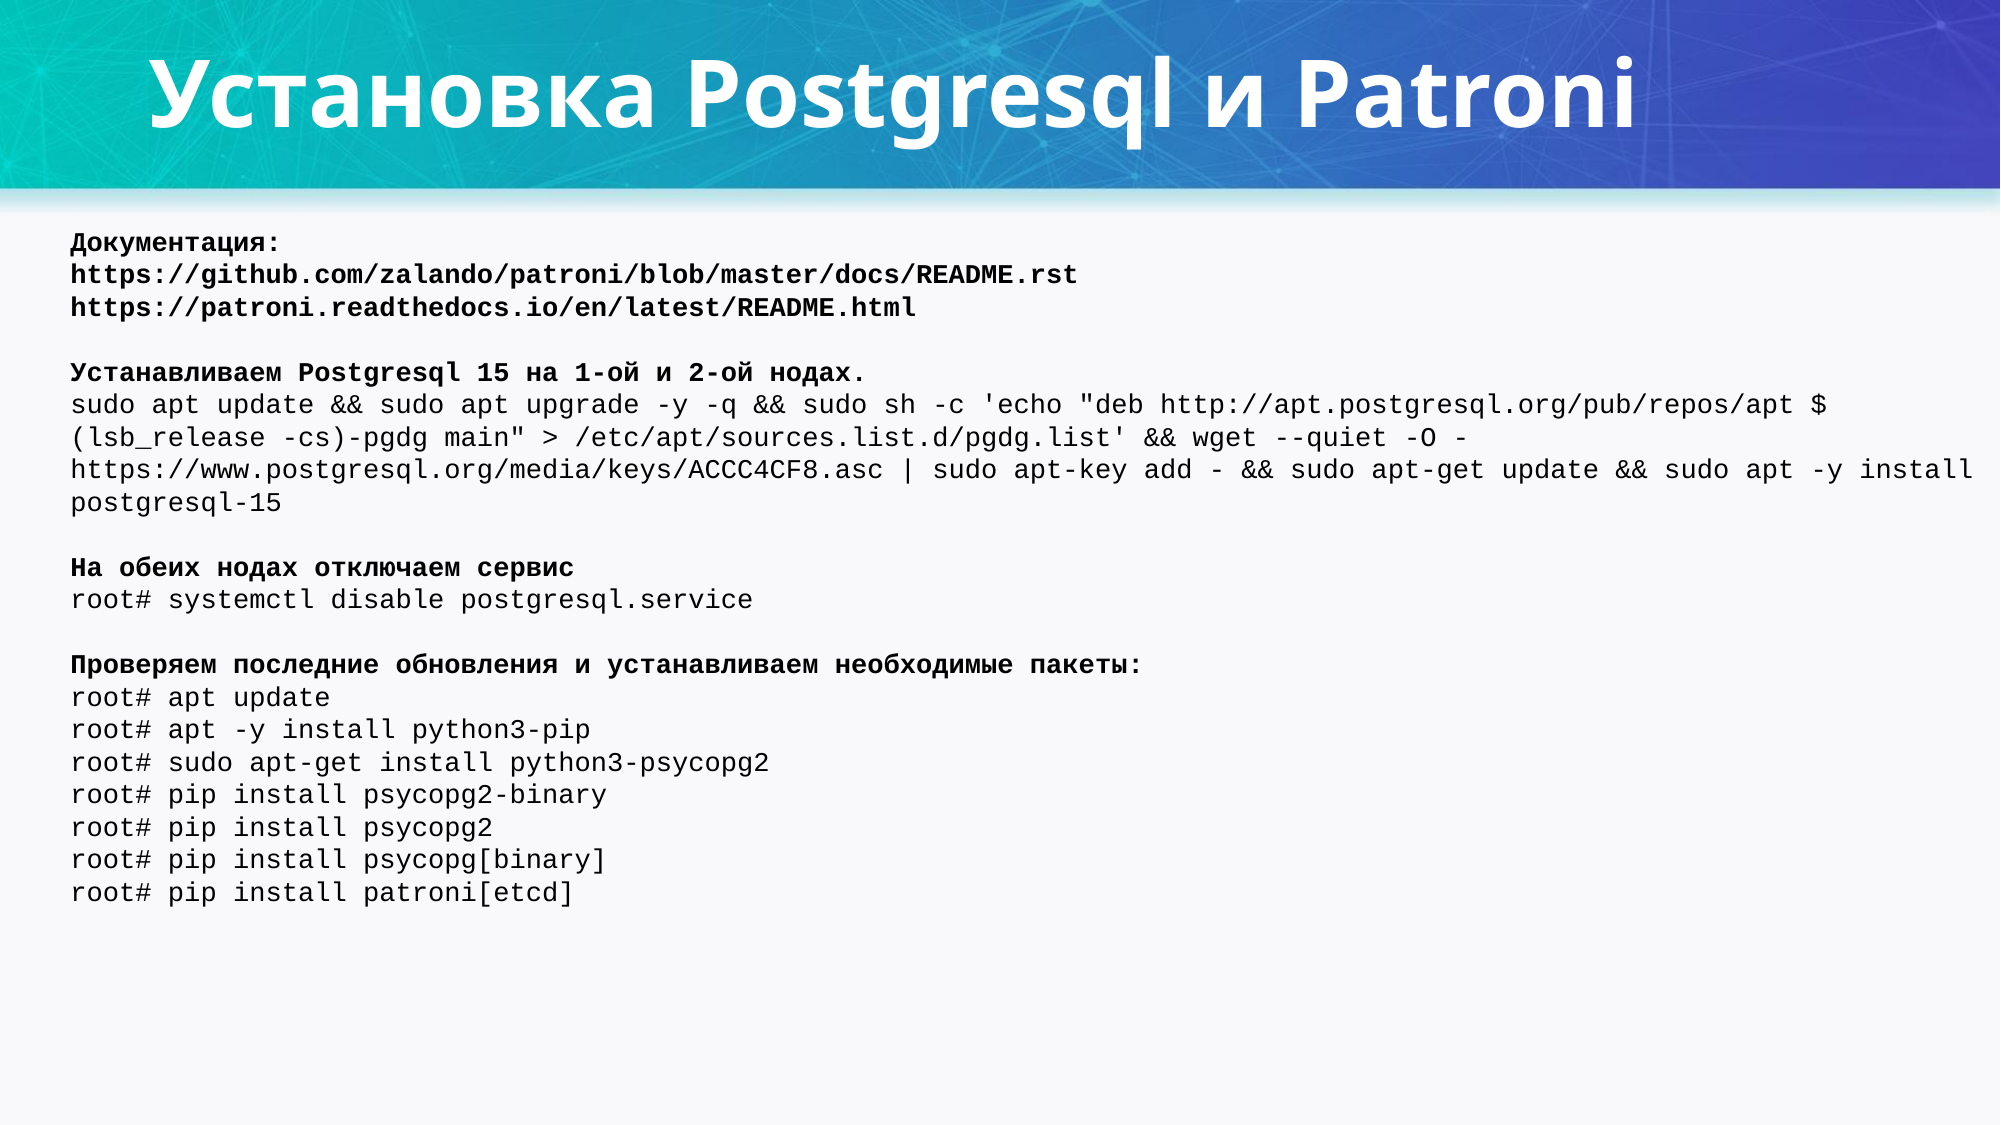

Установка Postgresql и Patroni
Документация:
https://github.com/zalando/patroni/blob/master/docs/README.rst
https://patroni.readthedocs.io/en/latest/README.html
Устанавливаем Postgresql 15 на 1-ой и 2-ой нодах.
sudo apt update && sudo apt upgrade -y -q && sudo sh -c 'echo "deb http://apt.postgresql.org/pub/repos/apt $(lsb_release -cs)-pgdg main" > /etc/apt/sources.list.d/pgdg.list' && wget --quiet -O - https://www.postgresql.org/media/keys/ACCC4CF8.asc | sudo apt-key add - && sudo apt-get update && sudo apt -y install postgresql-15
На обеих нодах отключаем сервис
root# systemctl disable postgresql.service
Проверяем последние обновления и устанавливаем необходимые пакеты:
root# apt update
root# apt -y install python3-pip
root# sudo apt-get install python3-psycopg2
root# pip install psycopg2-binary
root# pip install psycopg2
root# pip install psycopg[binary]
root# pip install patroni[etcd]